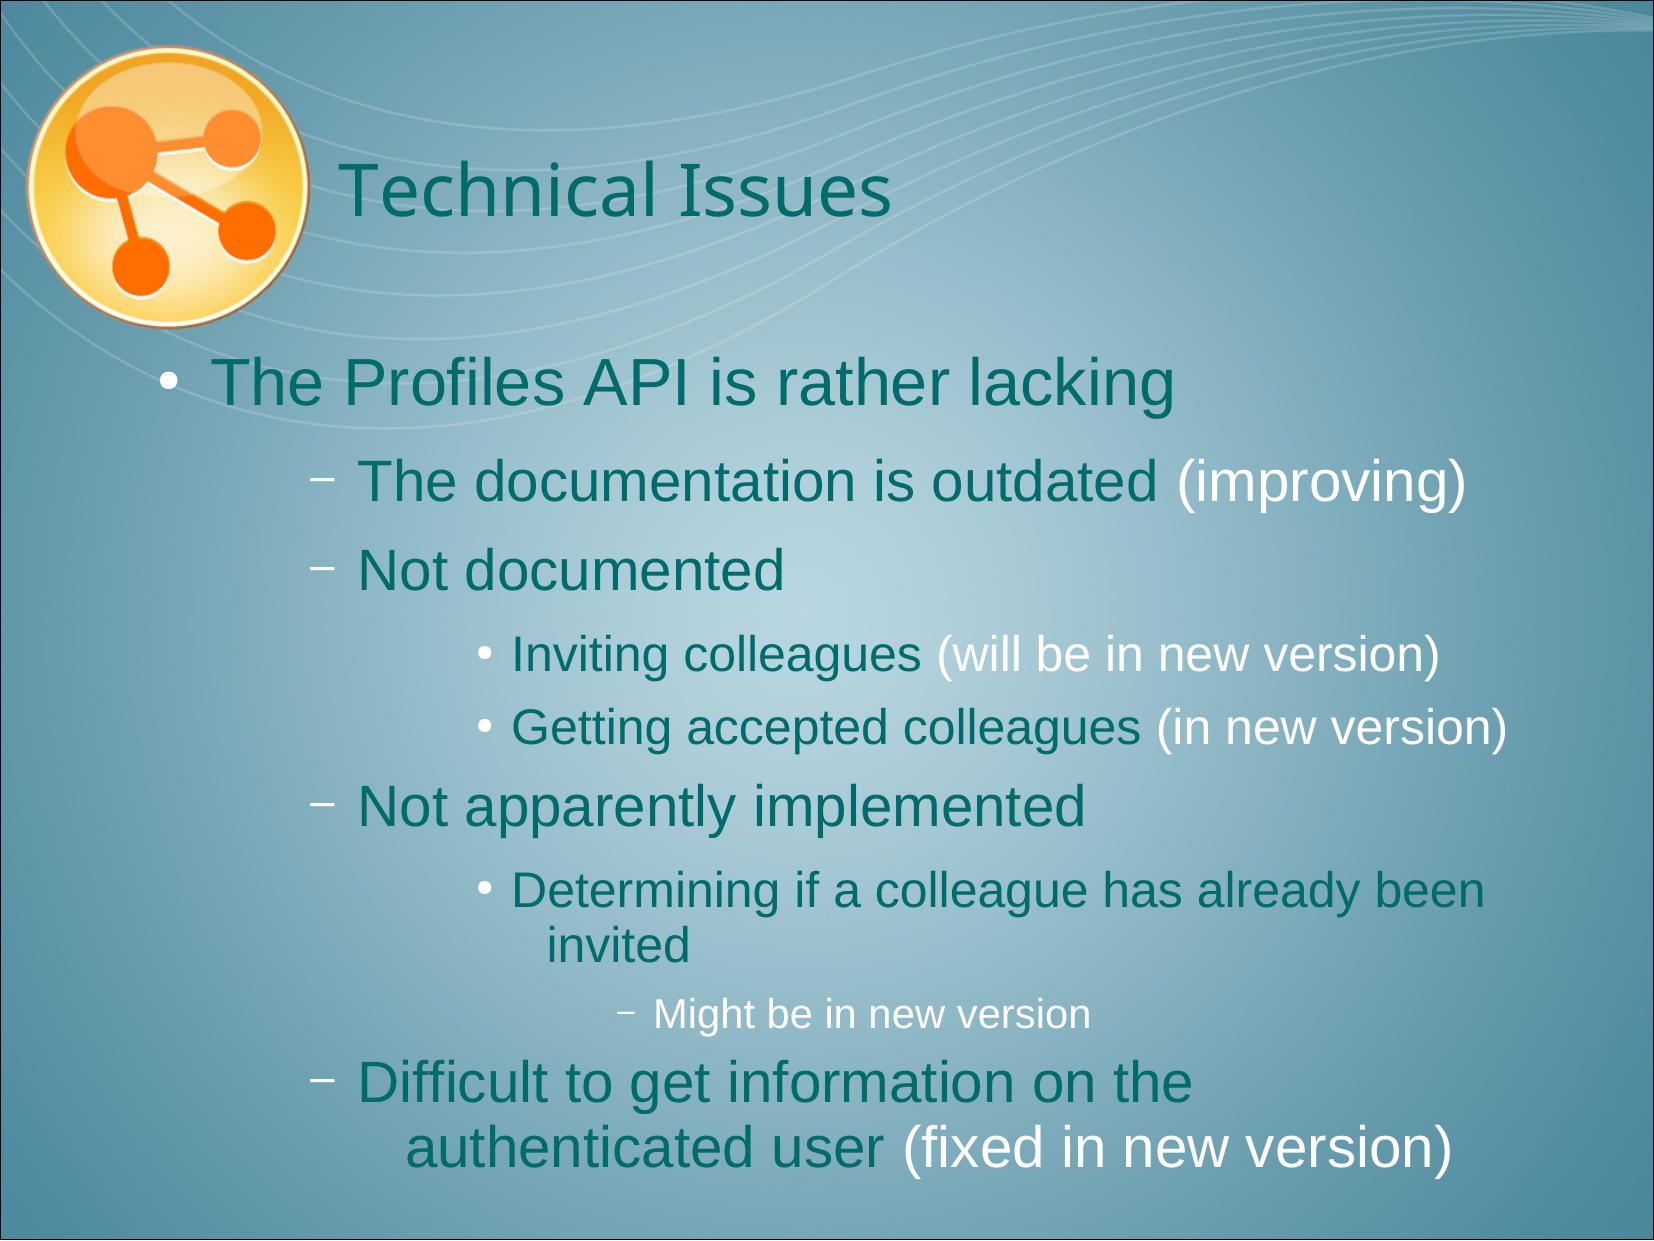

# Technical Issues
The Profiles API is rather lacking
The documentation is outdated (improving)
Not documented
Inviting colleagues (will be in new version)
Getting accepted colleagues (in new version)
Not apparently implemented
Determining if a colleague has already been invited
Might be in new version
Difficult to get information on the authenticated user (fixed in new version)